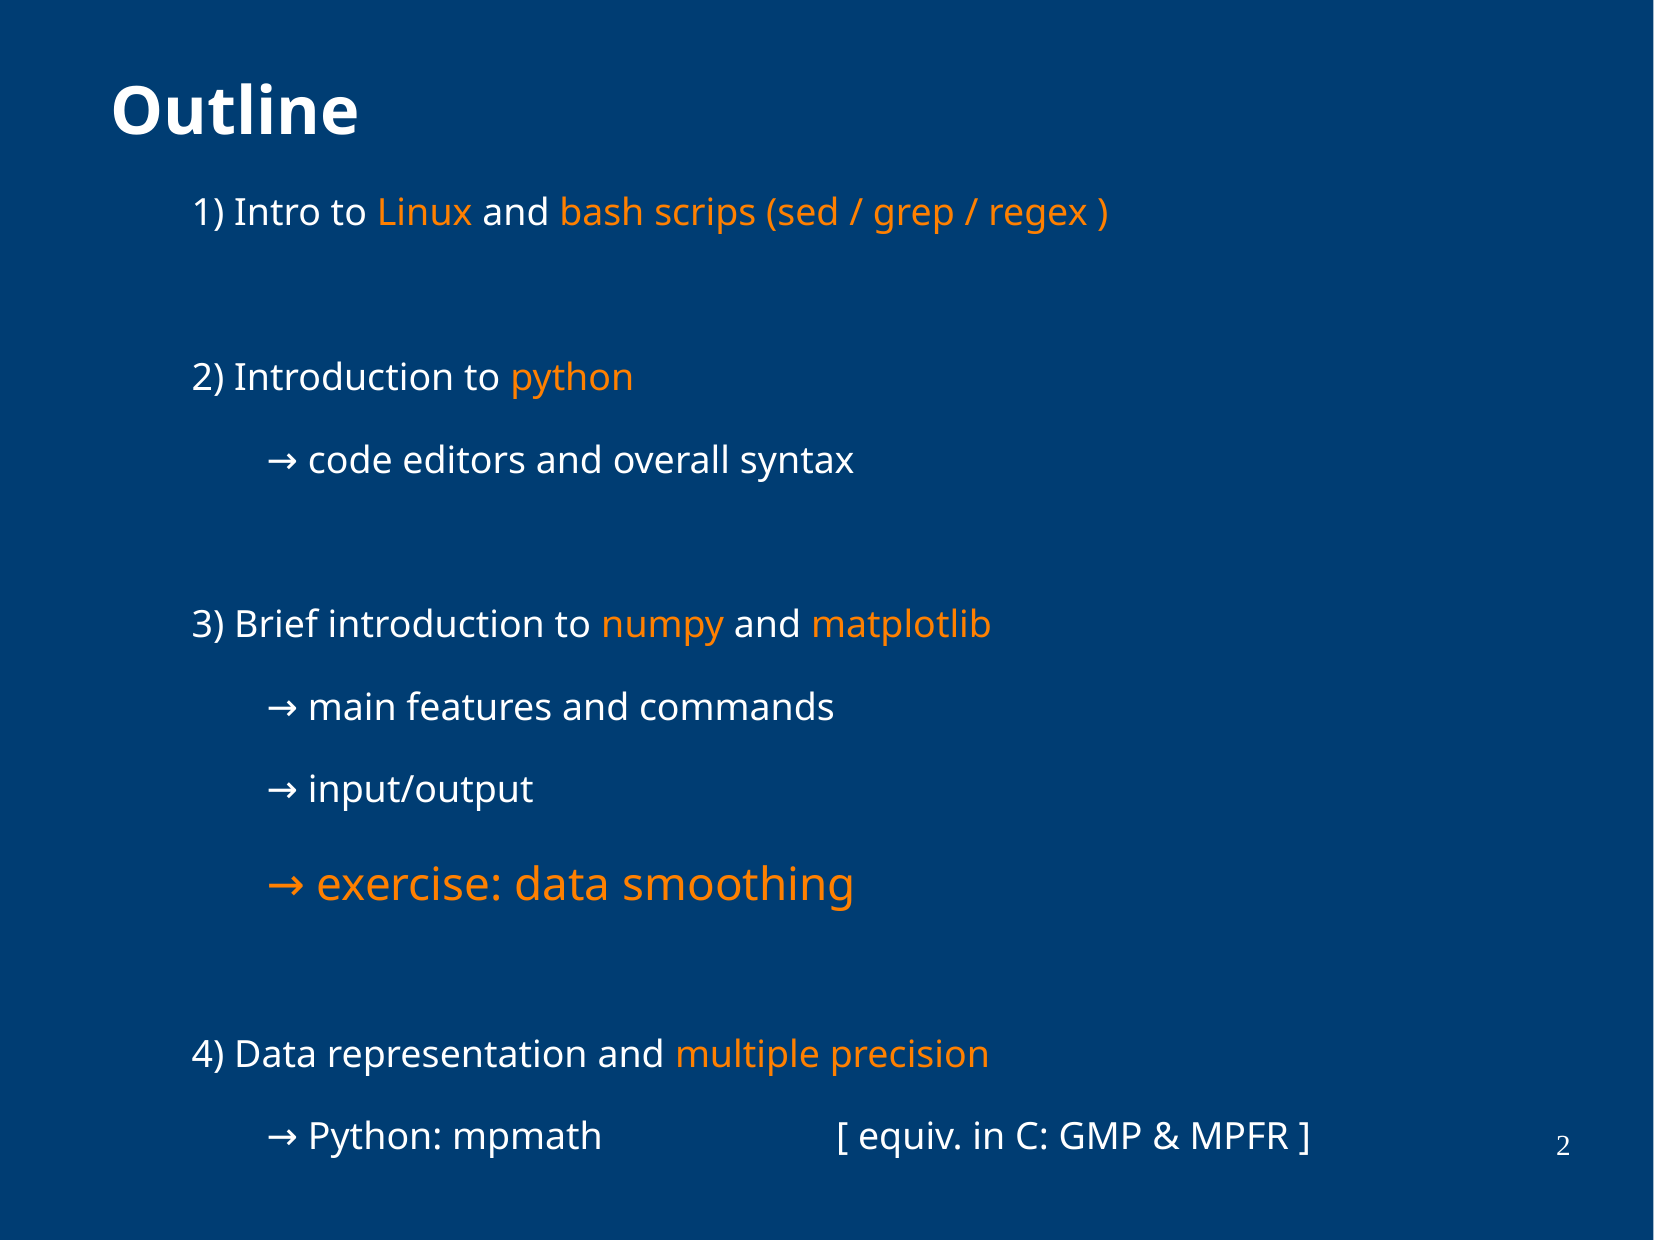

Outline
1) Intro to Linux and bash scrips (sed / grep / regex )
2) Introduction to python
	→ code editors and overall syntax
3) Brief introduction to numpy and matplotlib
	→ main features and commands
	→ input/output
	→ exercise: data smoothing
4) Data representation and multiple precision
	→ Python: mpmath [ equiv. in C: GMP & MPFR ]
	** see also my “book” on
		Introduction to Computational Physics (with Julia)
		http://www.infis.ufu.br/~gerson/